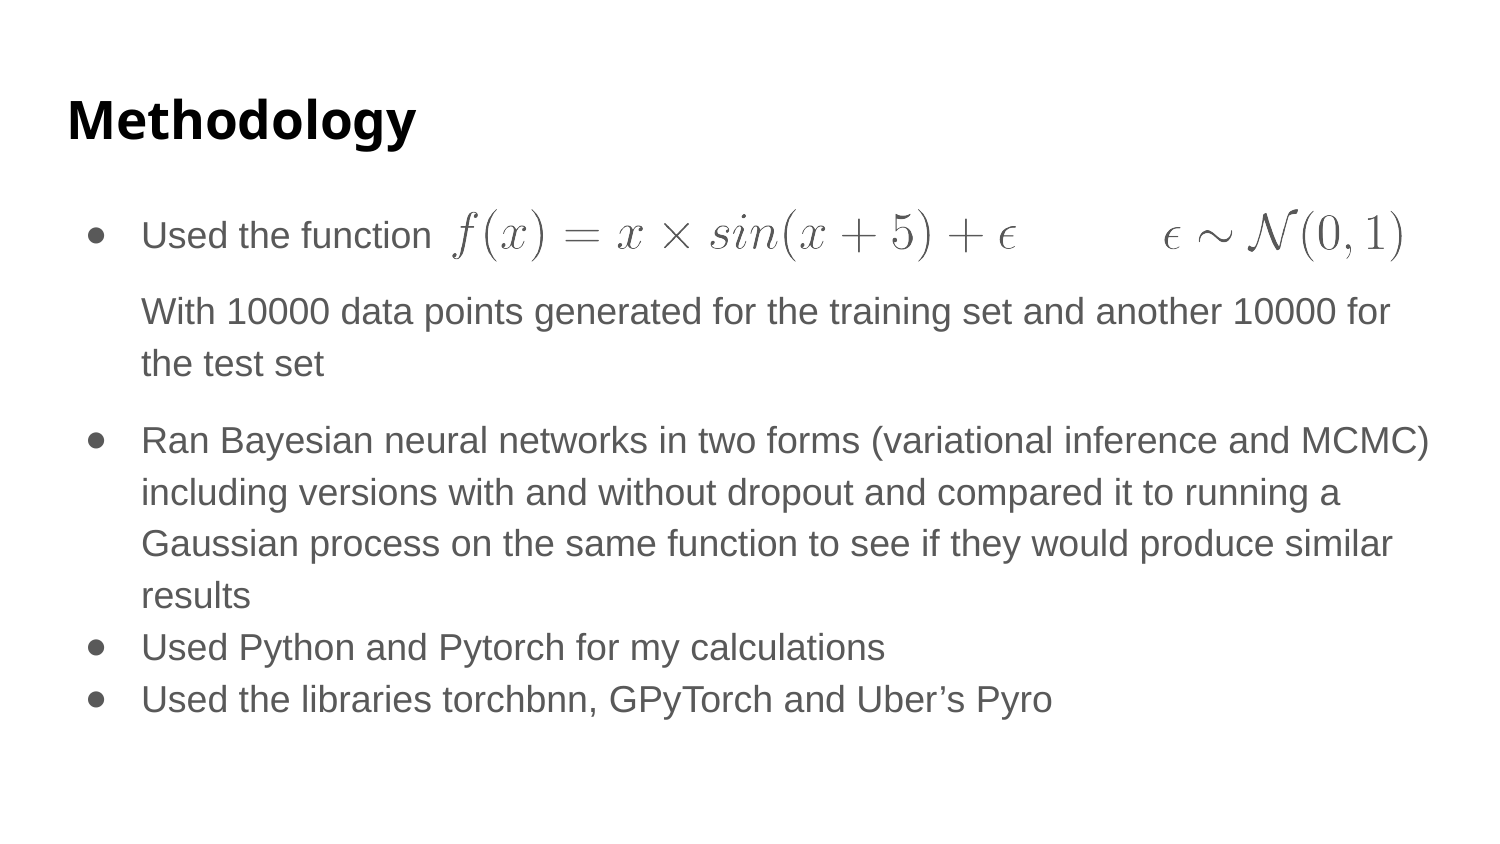

Methodology
# Used the function
With 10000 data points generated for the training set and another 10000 for the test set
Ran Bayesian neural networks in two forms (variational inference and MCMC) including versions with and without dropout and compared it to running a Gaussian process on the same function to see if they would produce similar results
Used Python and Pytorch for my calculations
Used the libraries torchbnn, GPyTorch and Uber’s Pyro